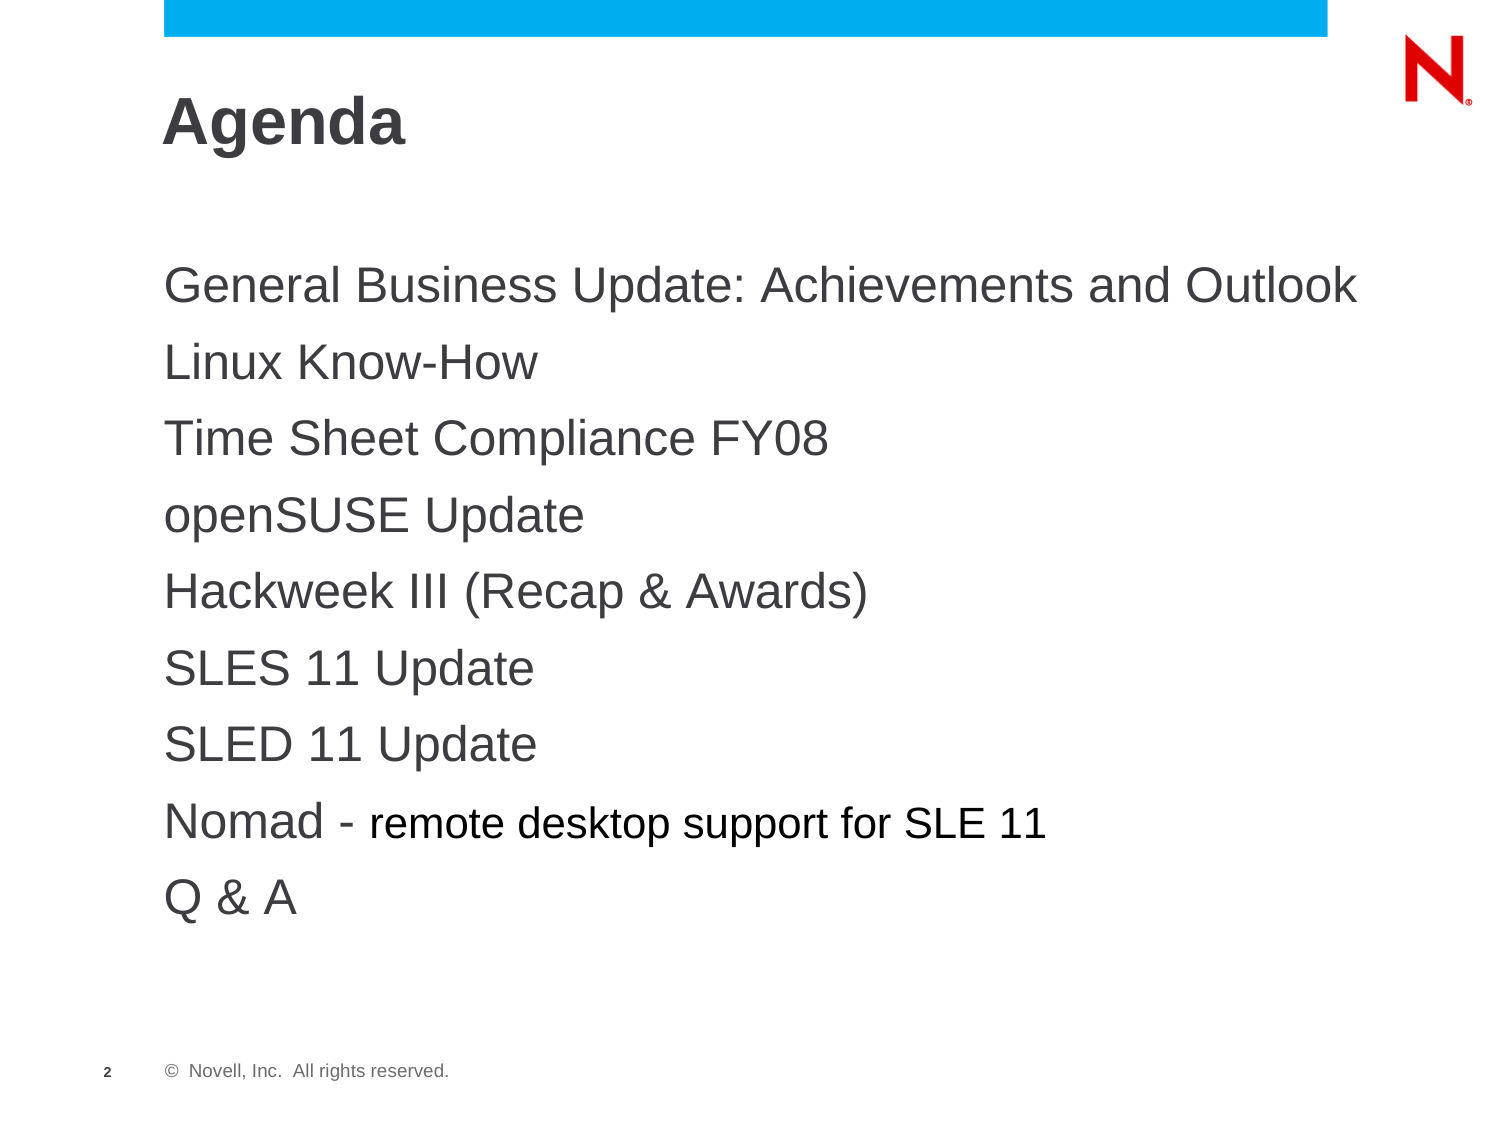

# Agenda
General Business Update: Achievements and Outlook
Linux Know-How
Time Sheet Compliance FY08
openSUSE Update
Hackweek III (Recap & Awards)
SLES 11 Update
SLED 11 Update
Nomad - remote desktop support for SLE 11
Q & A